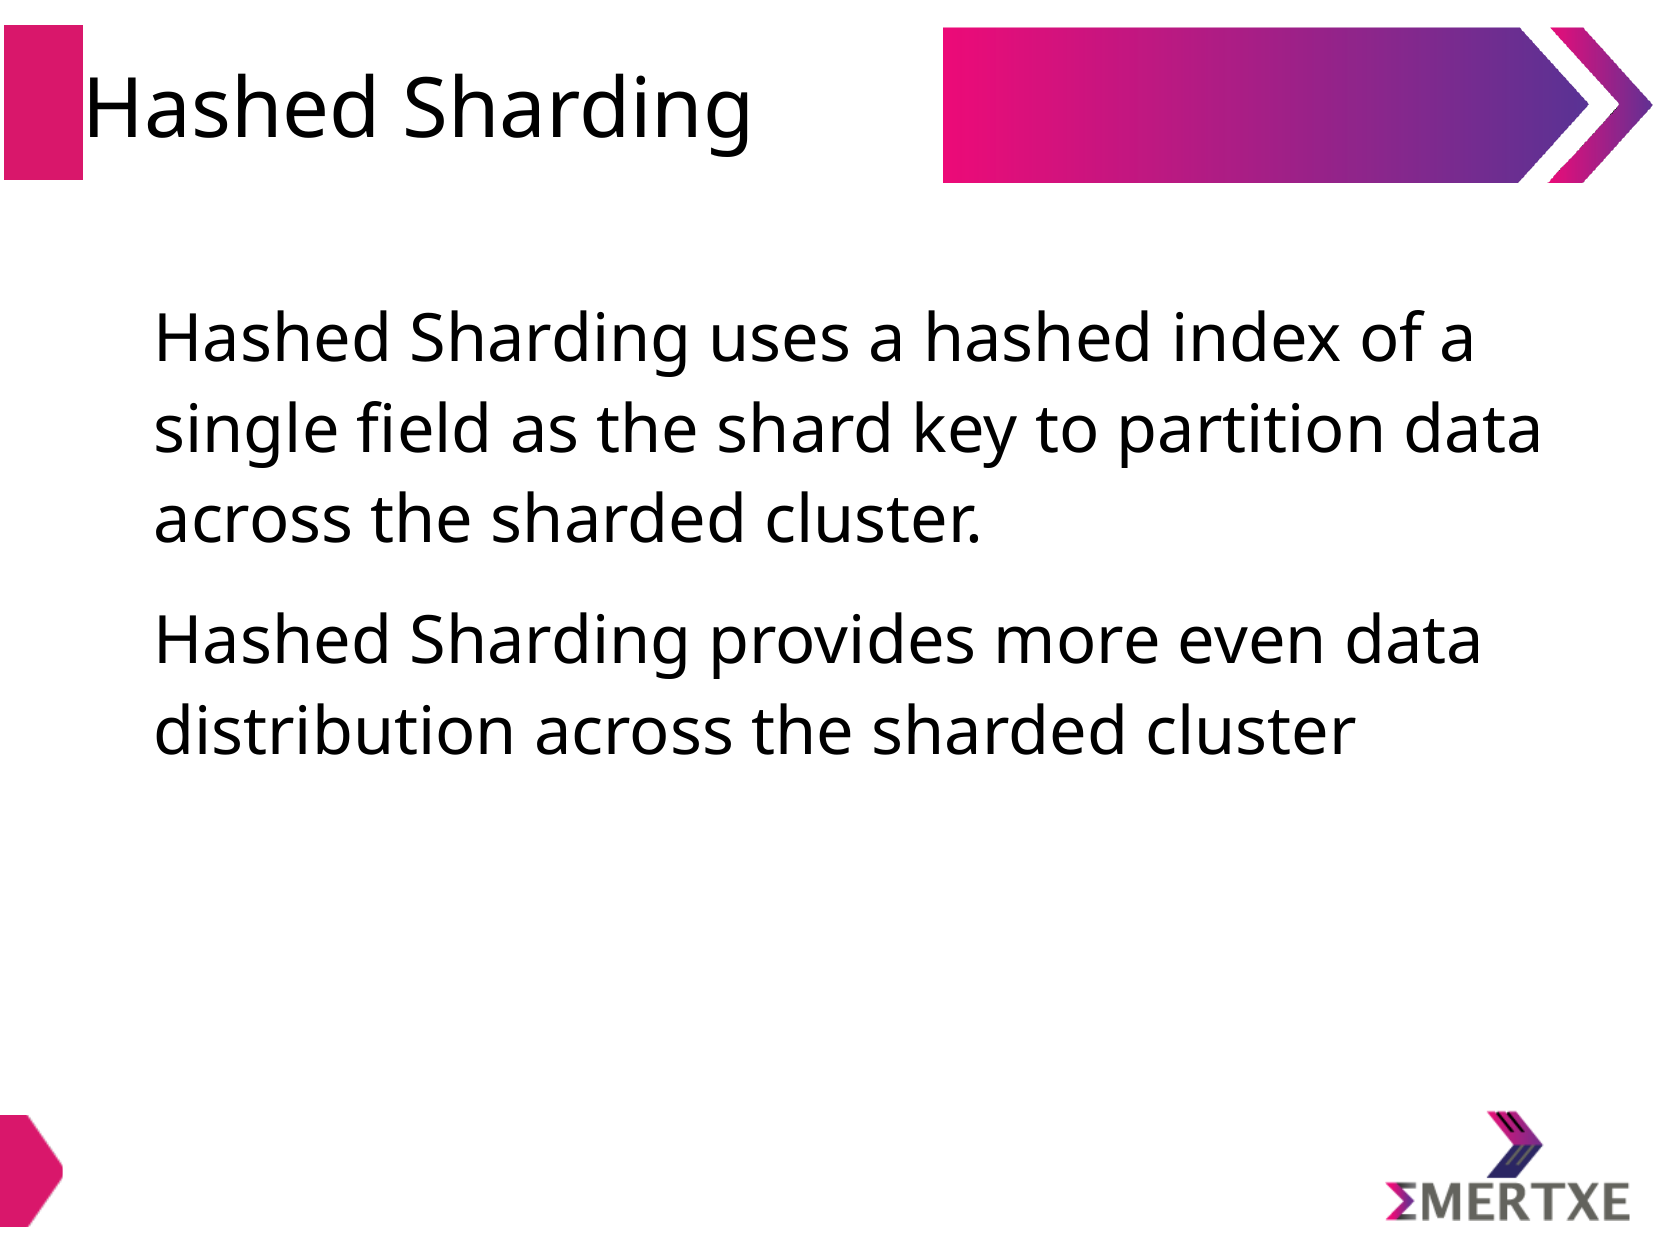

# Hashed Sharding
Hashed Sharding uses a hashed index of a single field as the shard key to partition data across the sharded cluster.
Hashed Sharding provides more even data distribution across the sharded cluster